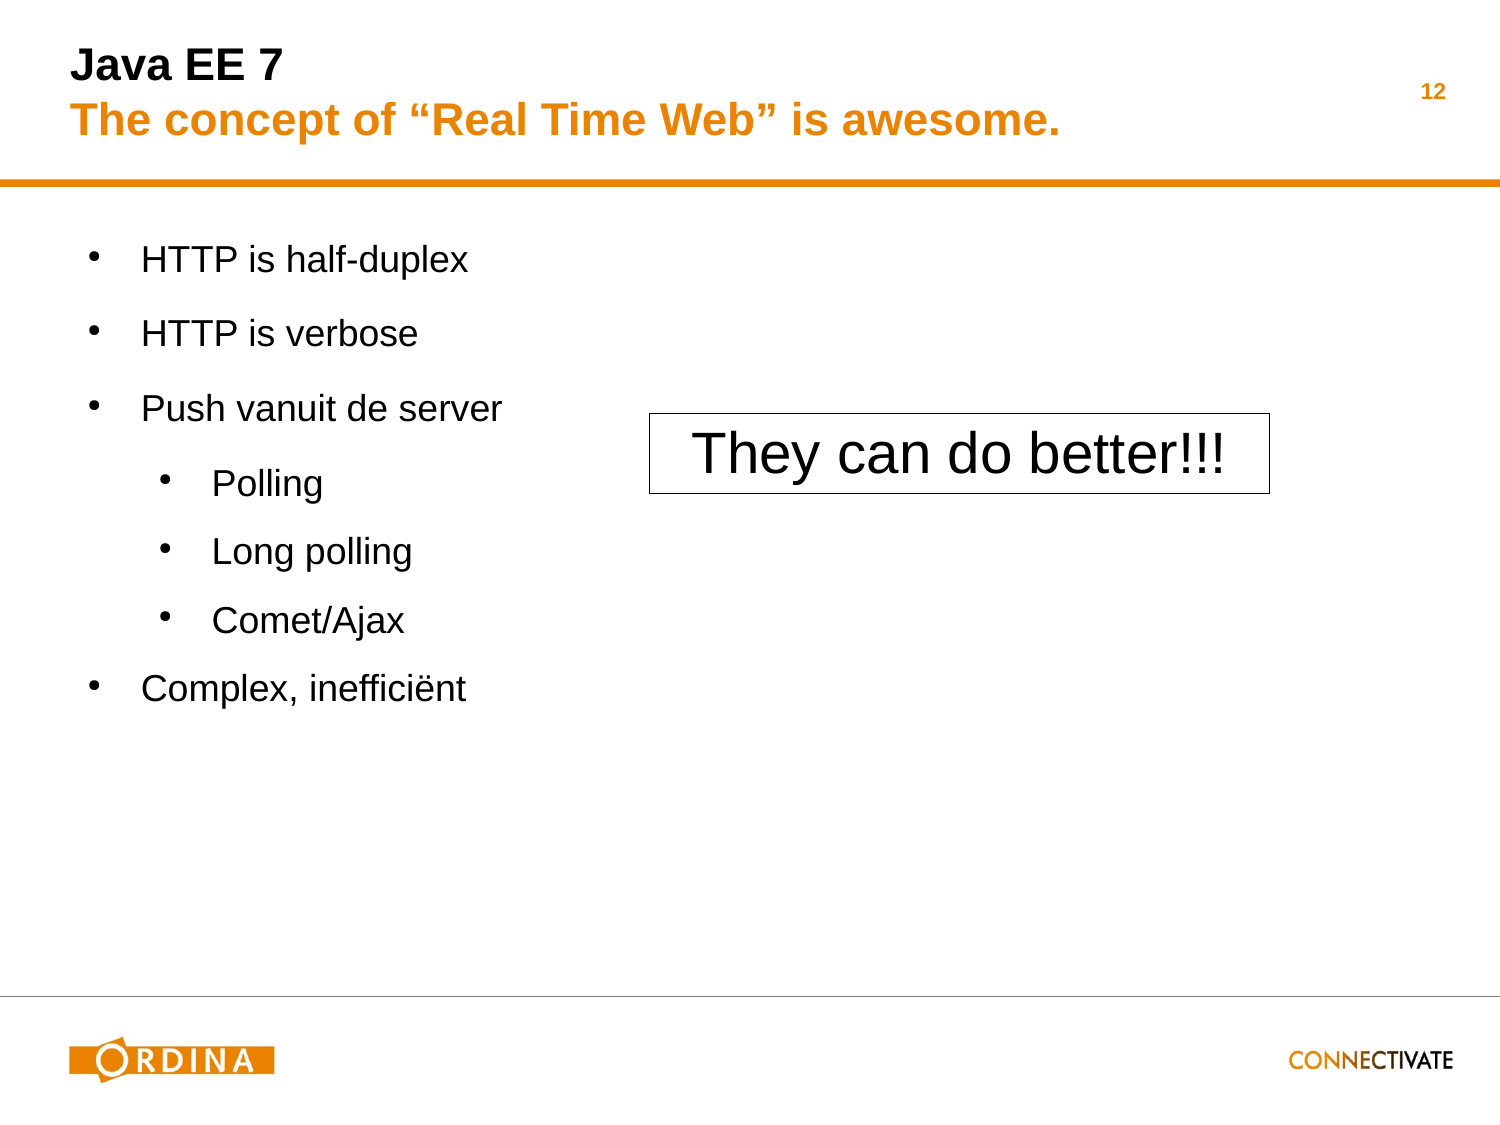

# Java EE 7 The concept of “Real Time Web” is awesome.
HTTP is half-duplex
HTTP is verbose
Push vanuit de server
Polling
Long polling
Comet/Ajax
Complex, inefficiënt
They can do better!!!